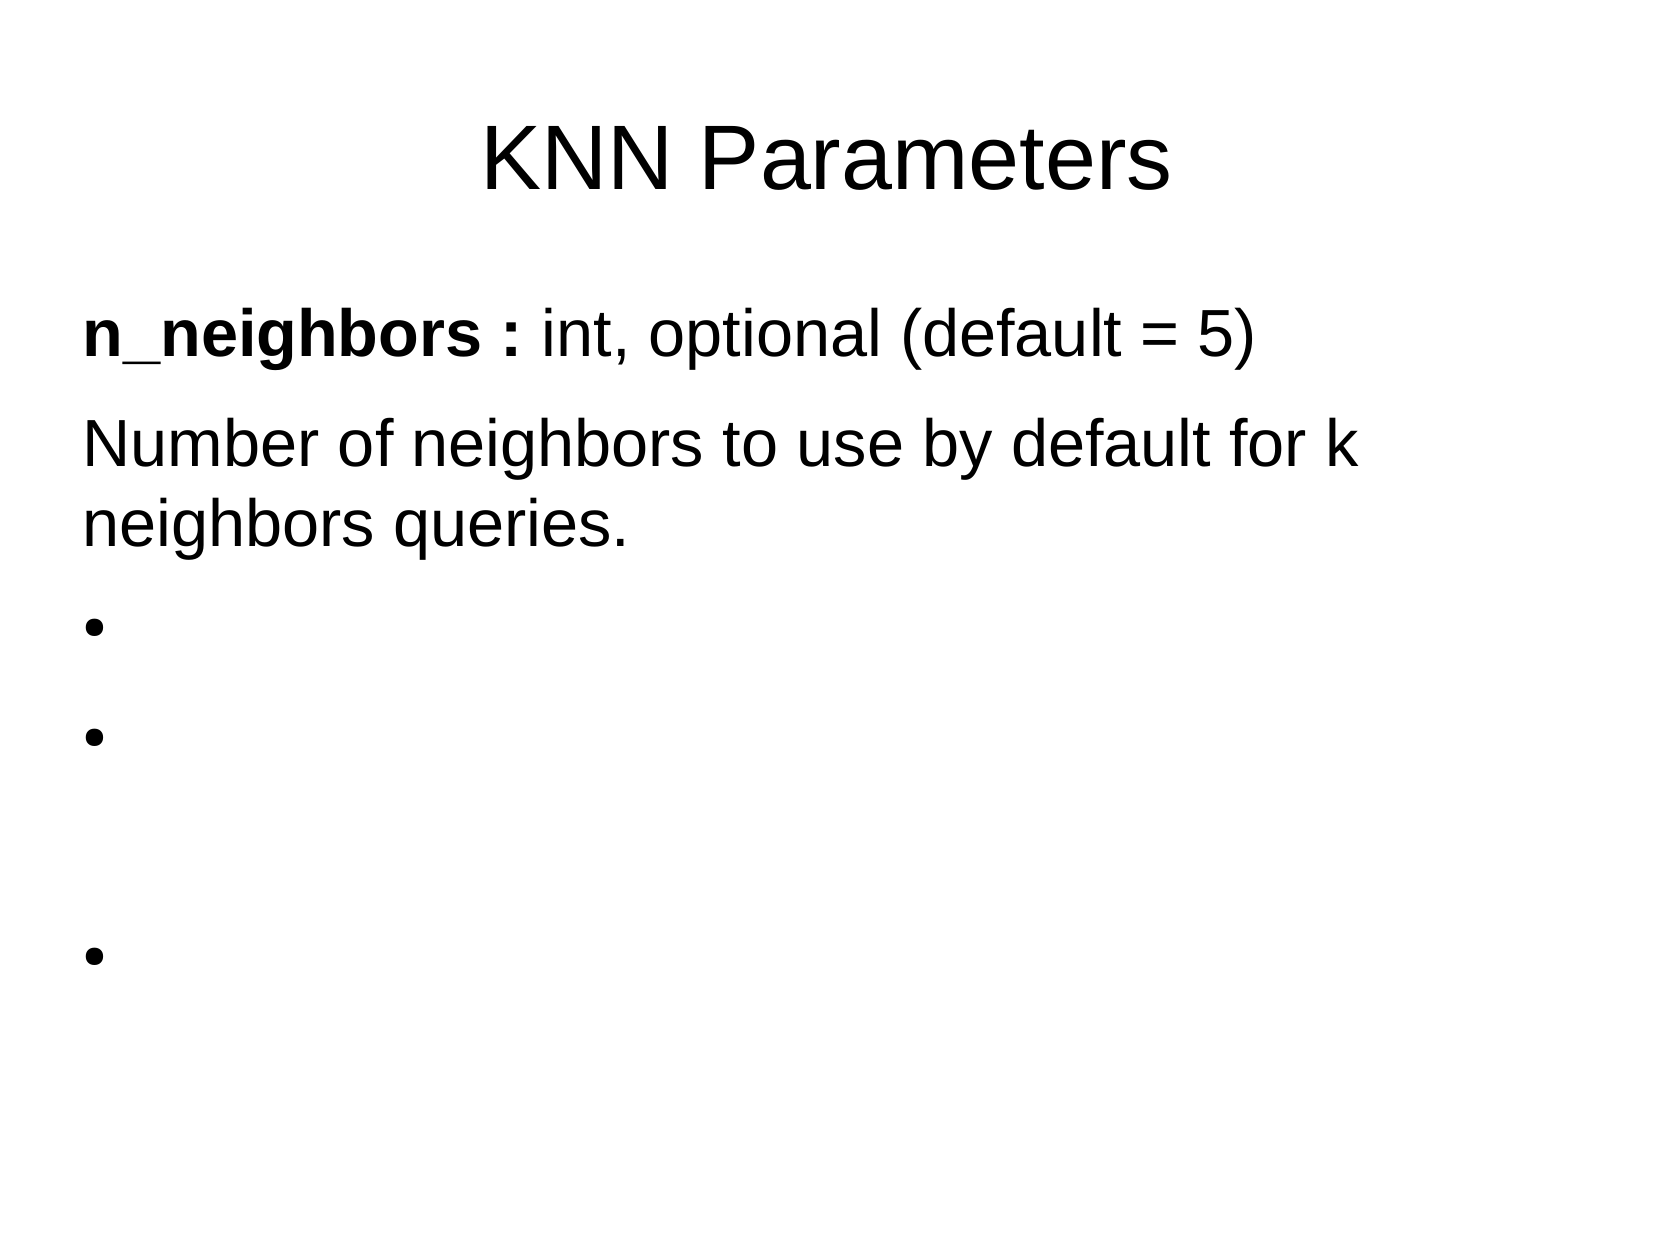

# KNN Parameters
n_neighbors : int, optional (default = 5)
Number of neighbors to use by default for k neighbors queries.